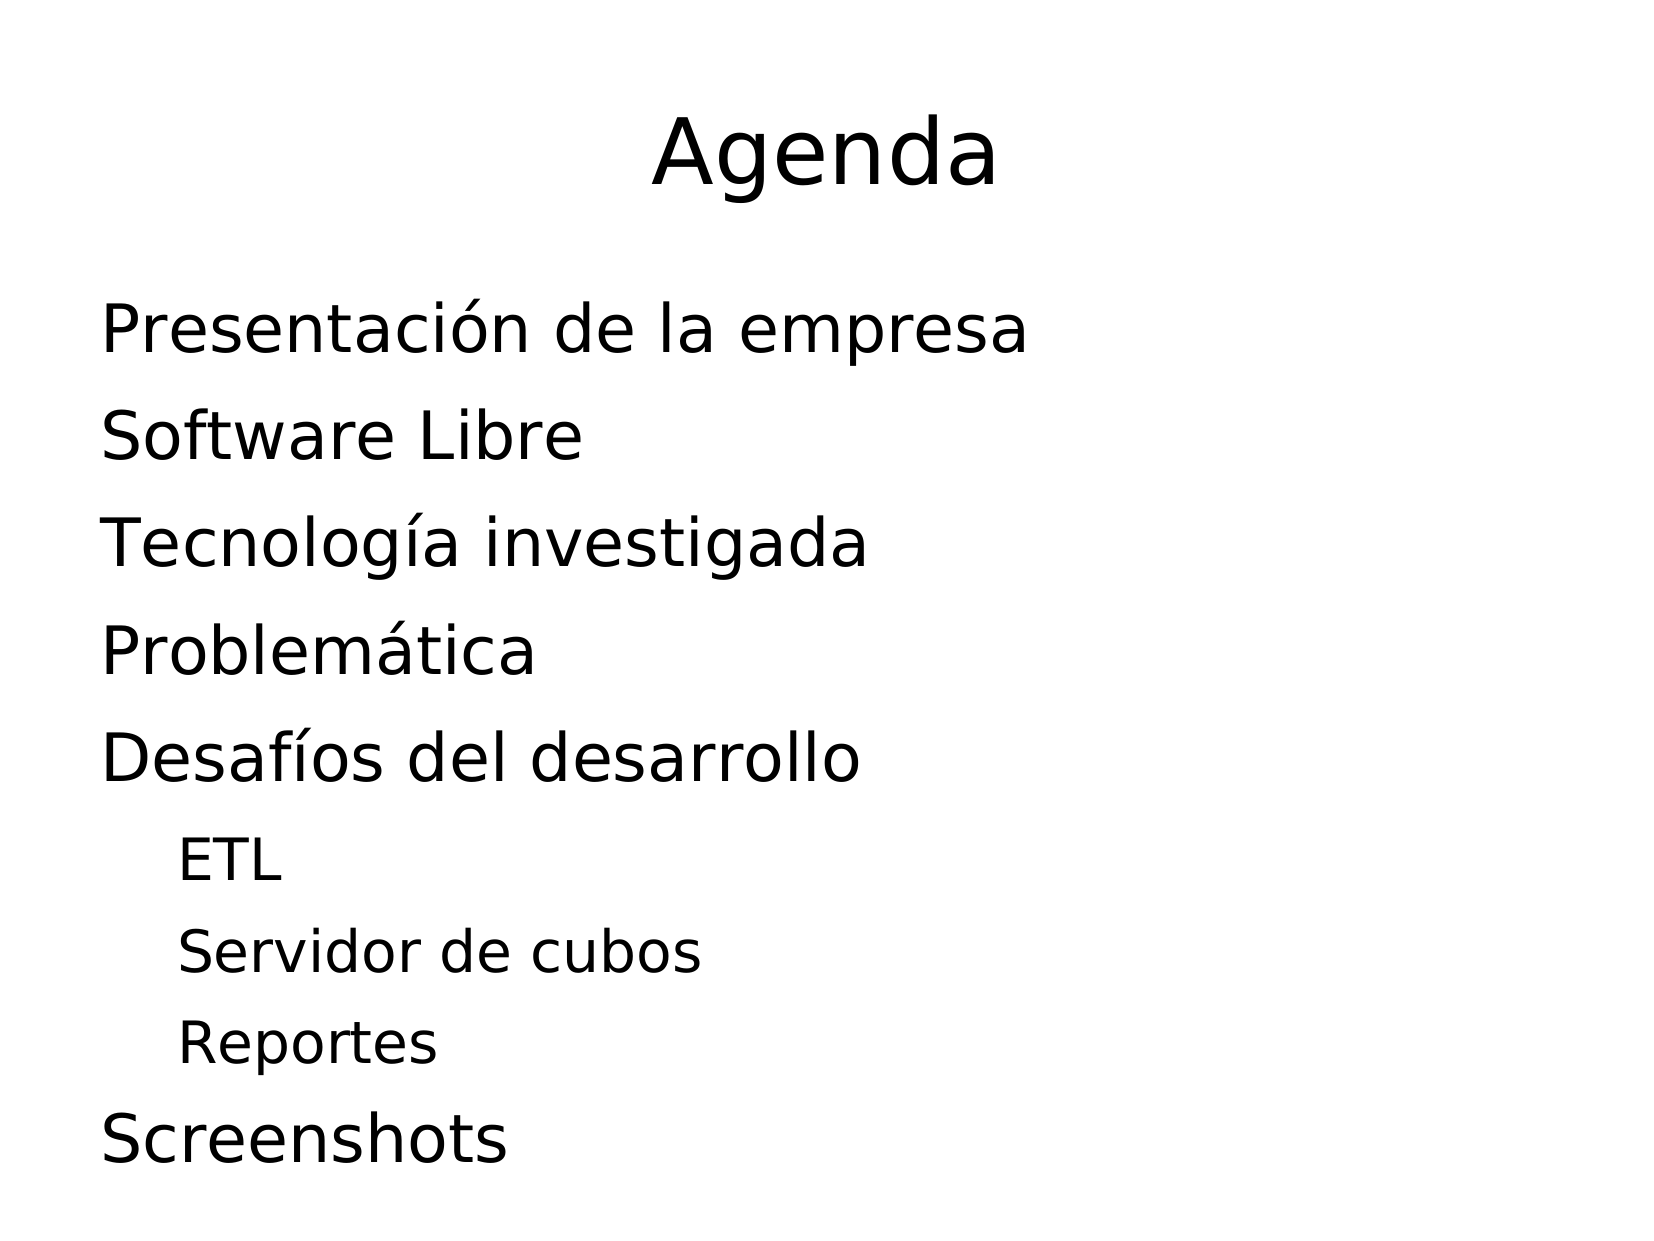

# Agenda
Presentación de la empresa
Software Libre
Tecnología investigada
Problemática
Desafíos del desarrollo
ETL
Servidor de cubos
Reportes
Screenshots